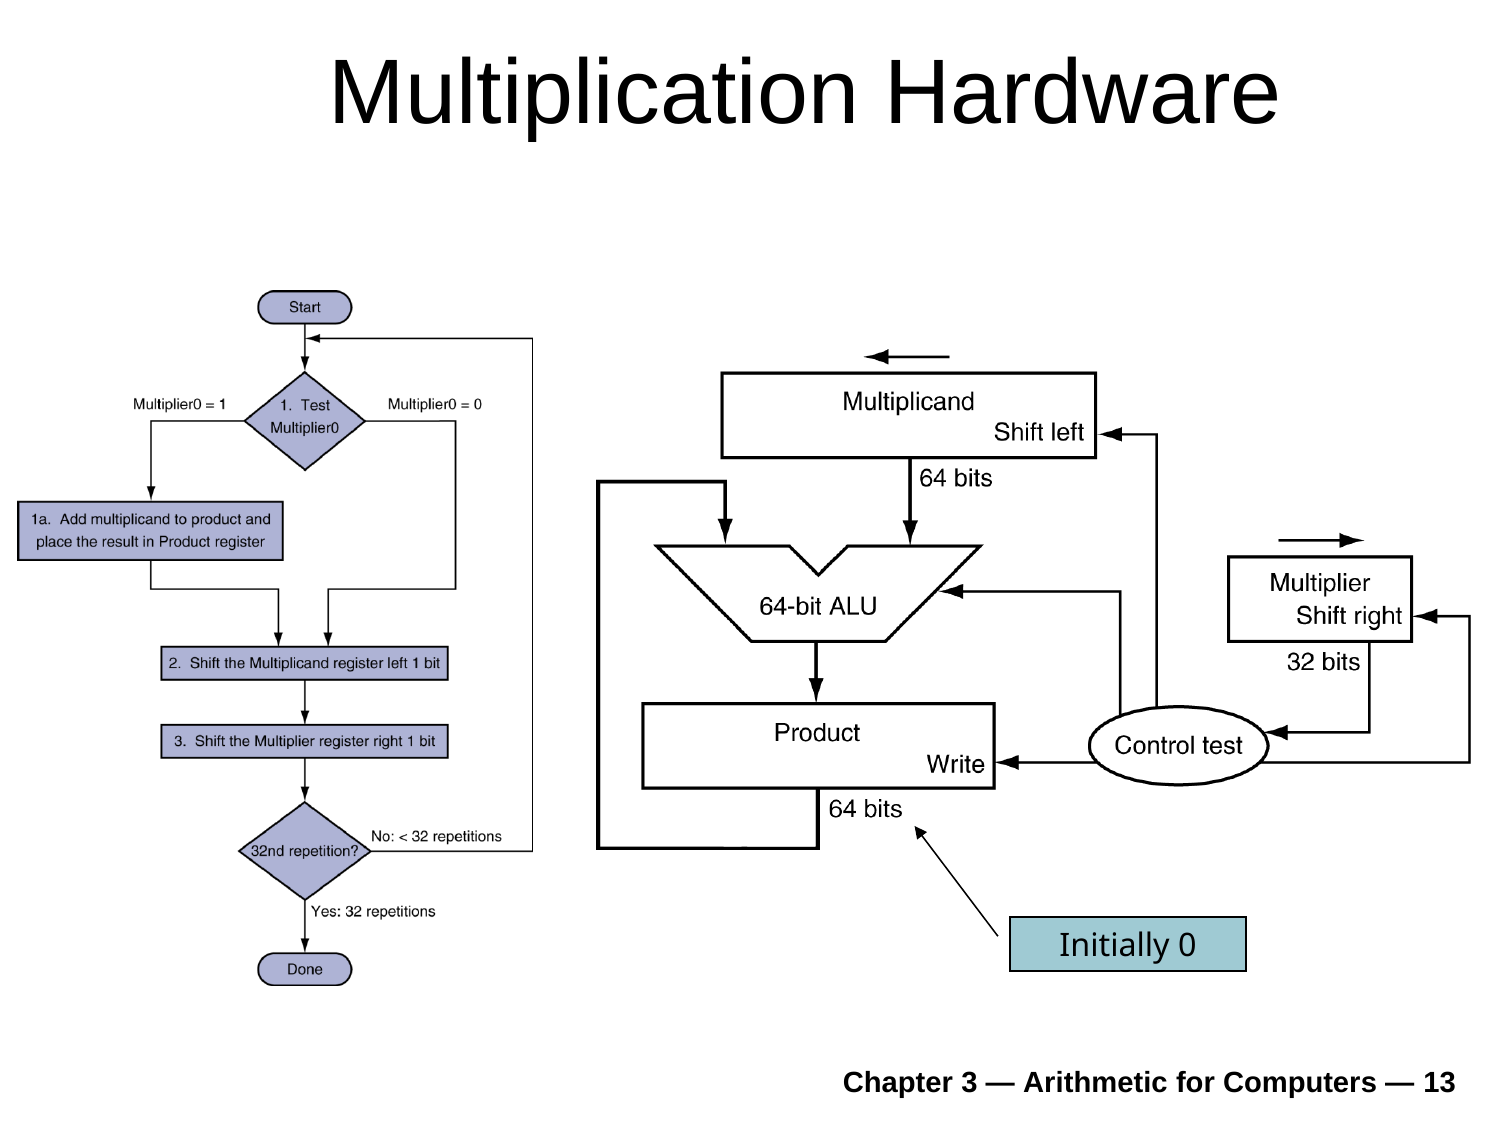

# Multiplication Hardware
Initially 0
Chapter 3 — Arithmetic for Computers —